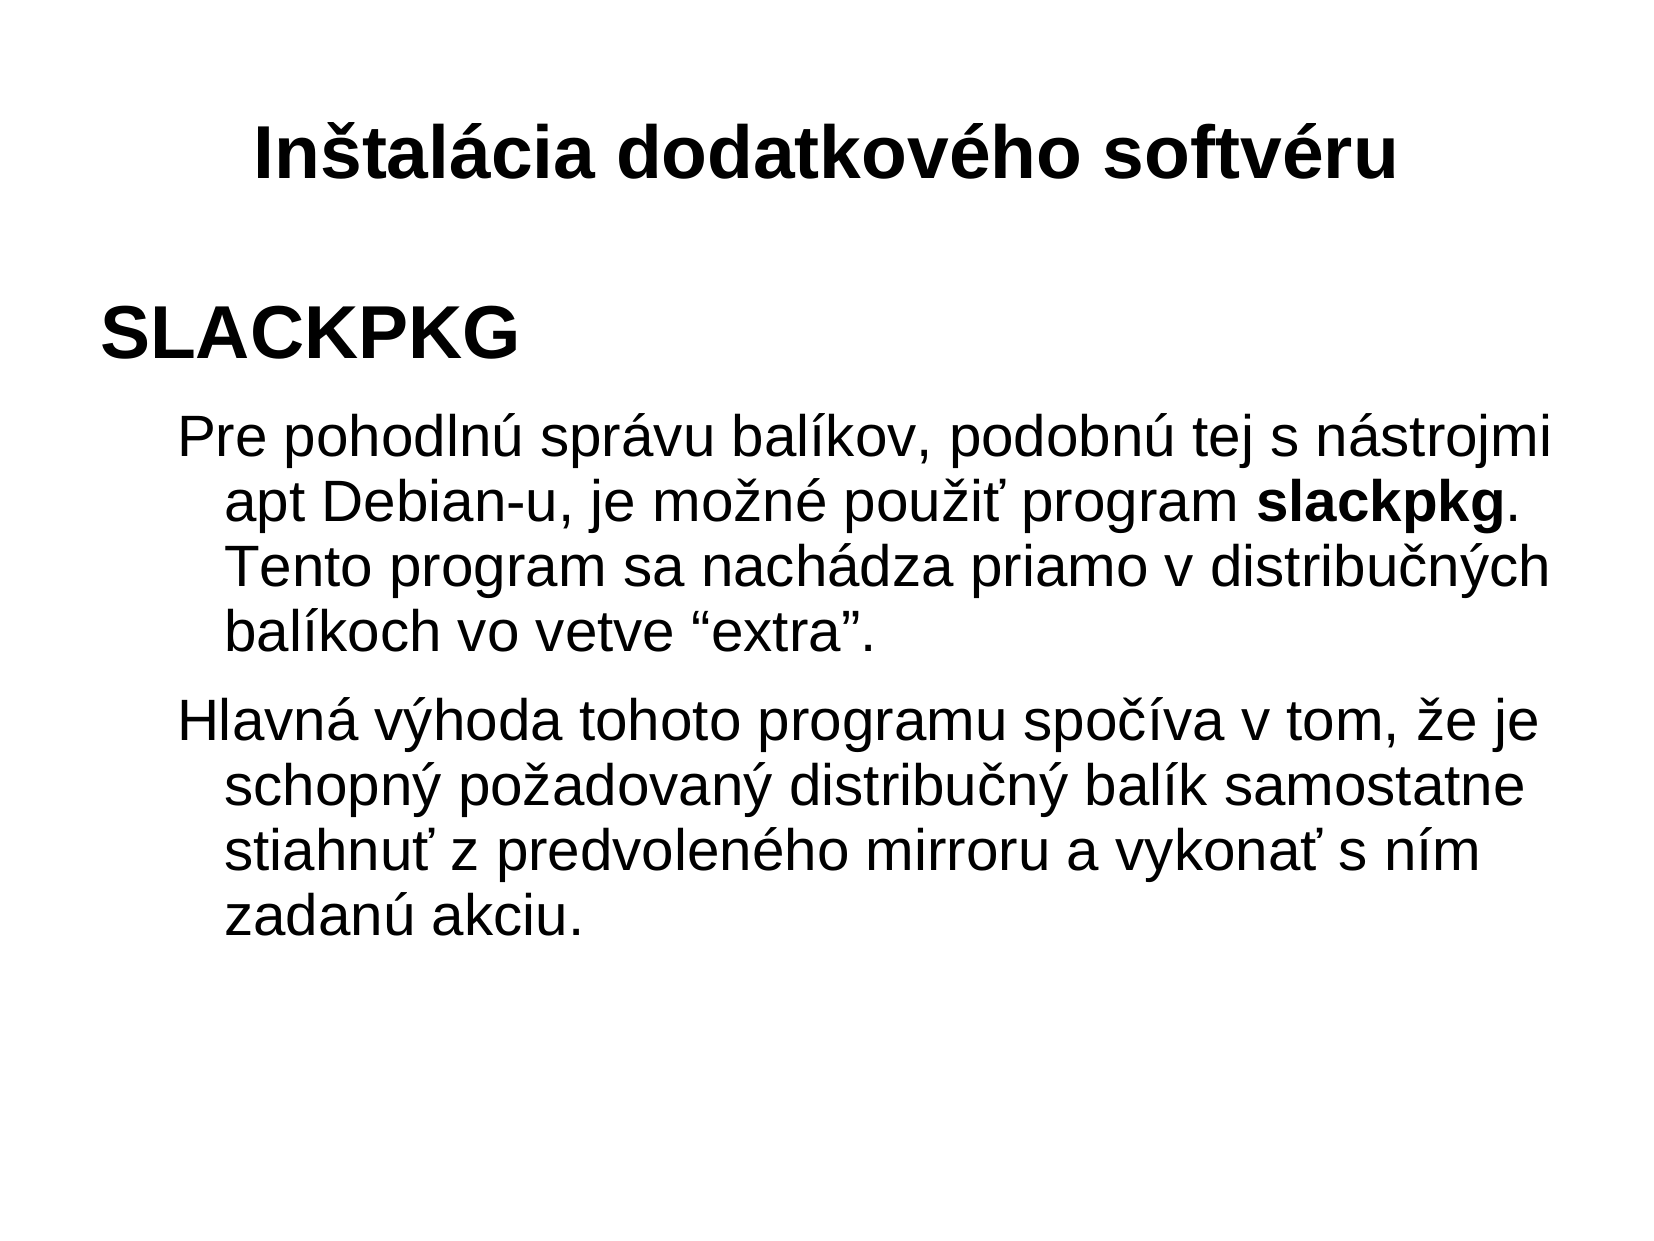

# Inštalácia dodatkového softvéru
SLACKPKG
Pre pohodlnú správu balíkov, podobnú tej s nástrojmi apt Debian-u, je možné použiť program slackpkg. Tento program sa nachádza priamo v distribučných balíkoch vo vetve “extra”.
Hlavná výhoda tohoto programu spočíva v tom, že je schopný požadovaný distribučný balík samostatne stiahnuť z predvoleného mirroru a vykonať s ním zadanú akciu.